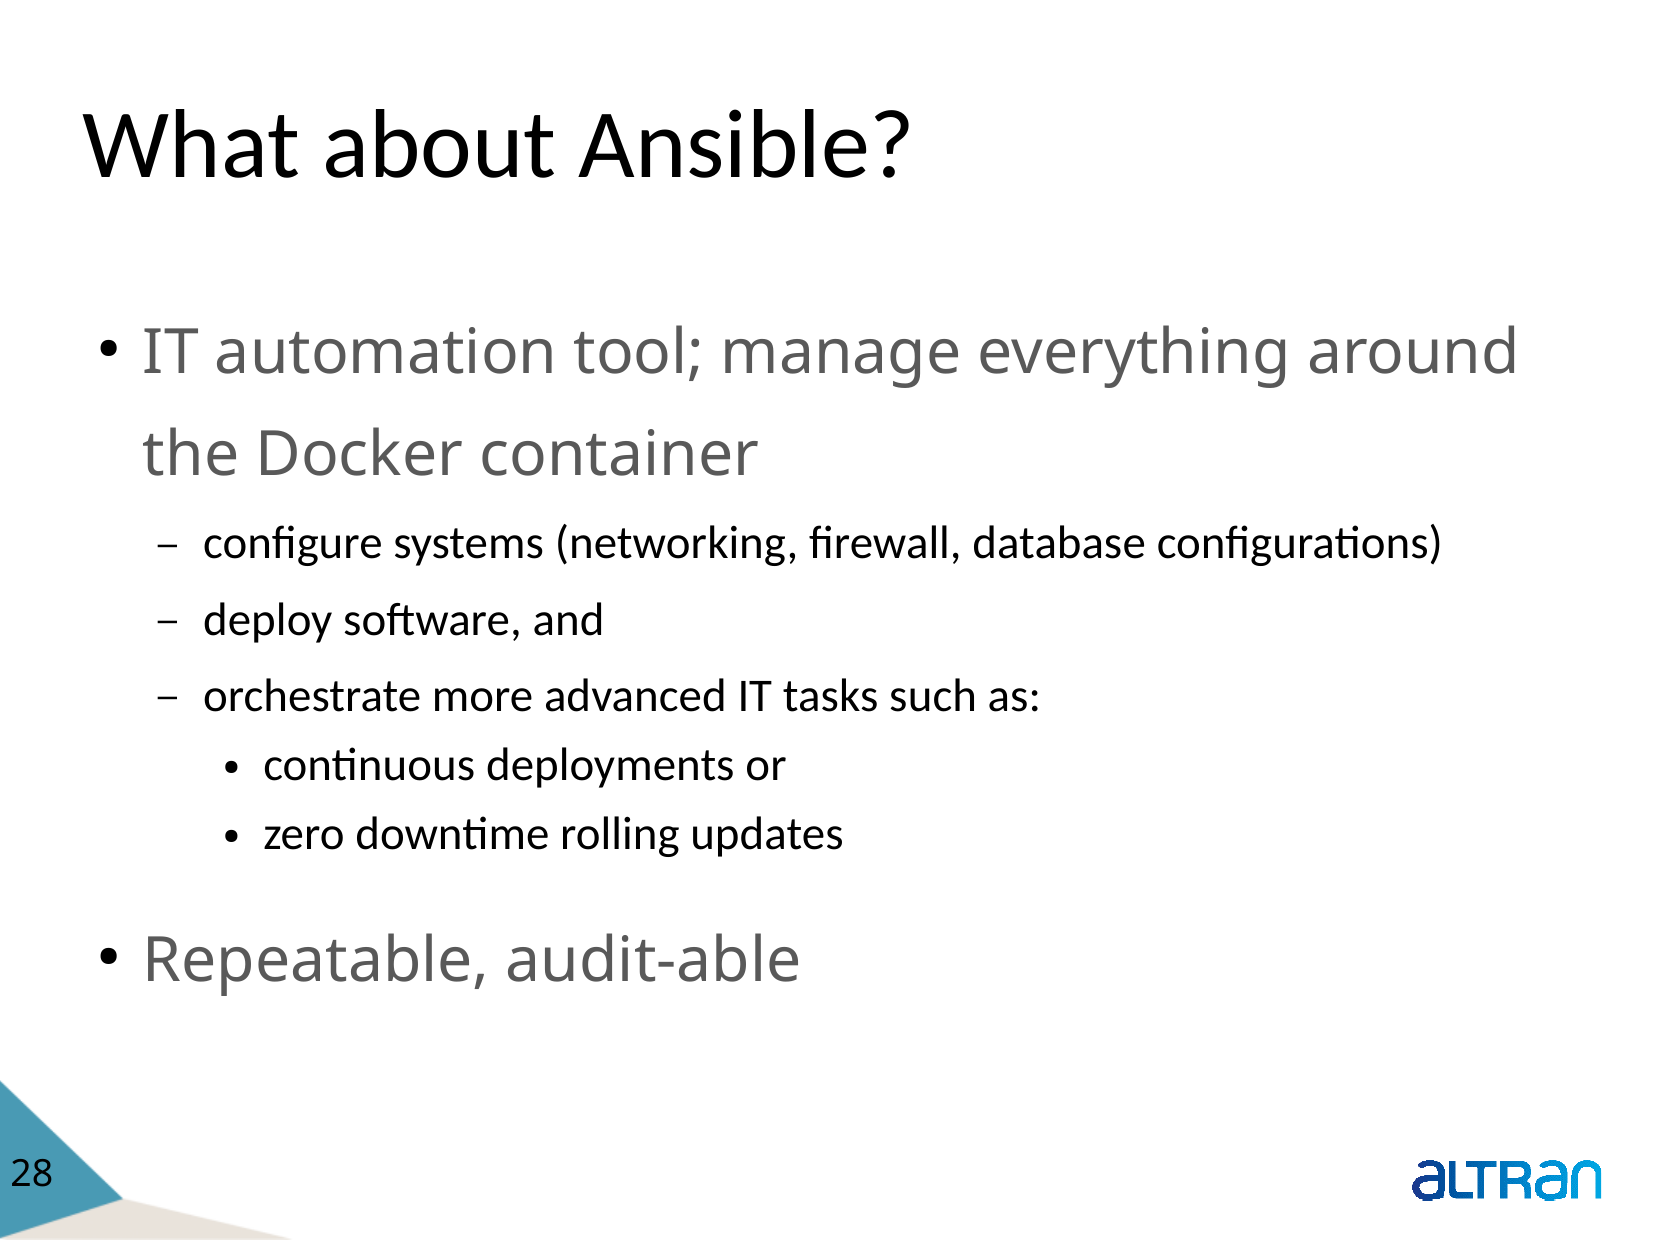

# What about Ansible?
IT automation tool; manage everything around the Docker container
configure systems (networking, firewall, database configurations)
deploy software, and
orchestrate more advanced IT tasks such as:
continuous deployments or
zero downtime rolling updates
Repeatable, audit-able
28